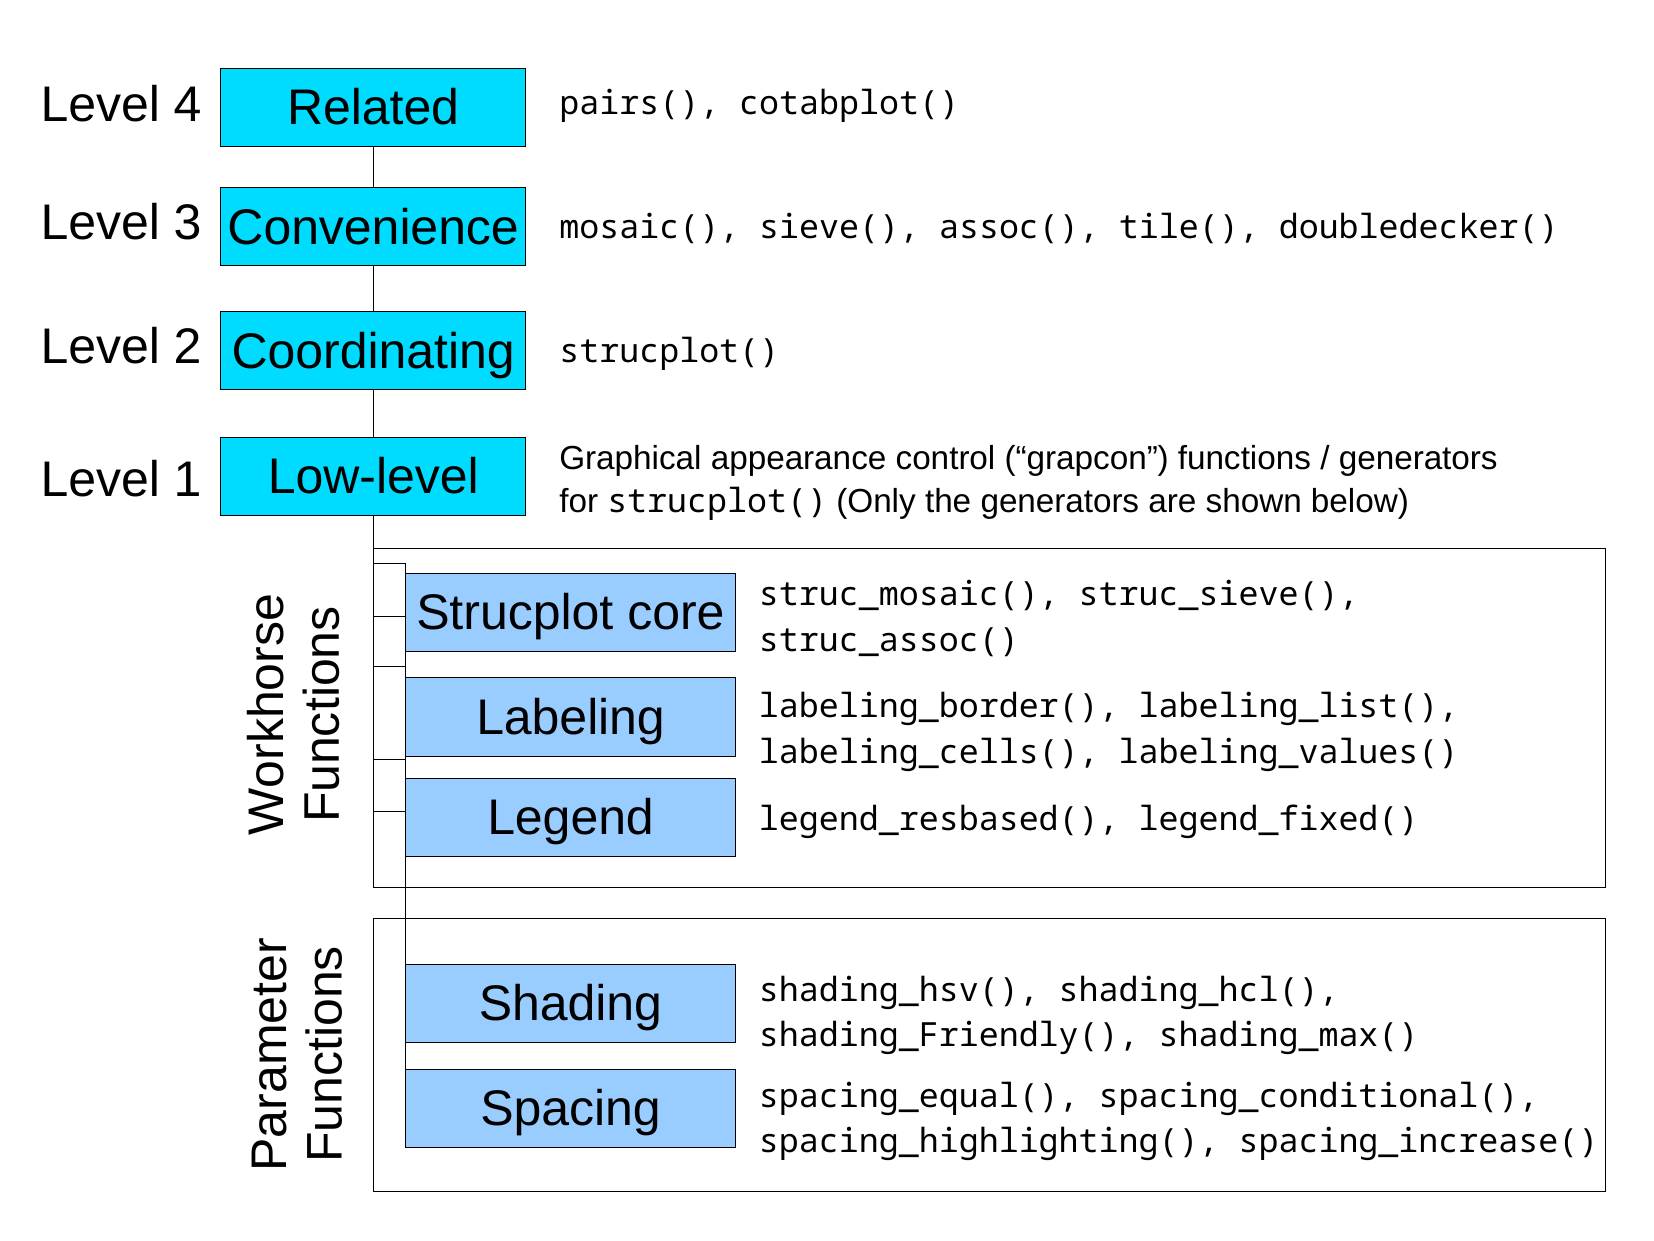

Related
Level 4
pairs(), cotabplot()
Convenience
Level 3
mosaic(), sieve(), assoc(), tile(), doubledecker()
Coordinating
Level 2
strucplot()
Low-level
Graphical appearance control (“grapcon”) functions / generators
for strucplot() (Only the generators are shown below)
Level 1
struc_mosaic(), struc_sieve(),
struc_assoc()
Strucplot core
Workhorse
Functions
Labeling
labeling_border(), labeling_list(),
labeling_cells(), labeling_values()
Legend
legend_resbased(), legend_fixed()
Shading
shading_hsv(), shading_hcl(),
shading_Friendly(), shading_max()
Parameter
Functions
Spacing
spacing_equal(), spacing_conditional(),
spacing_highlighting(), spacing_increase()